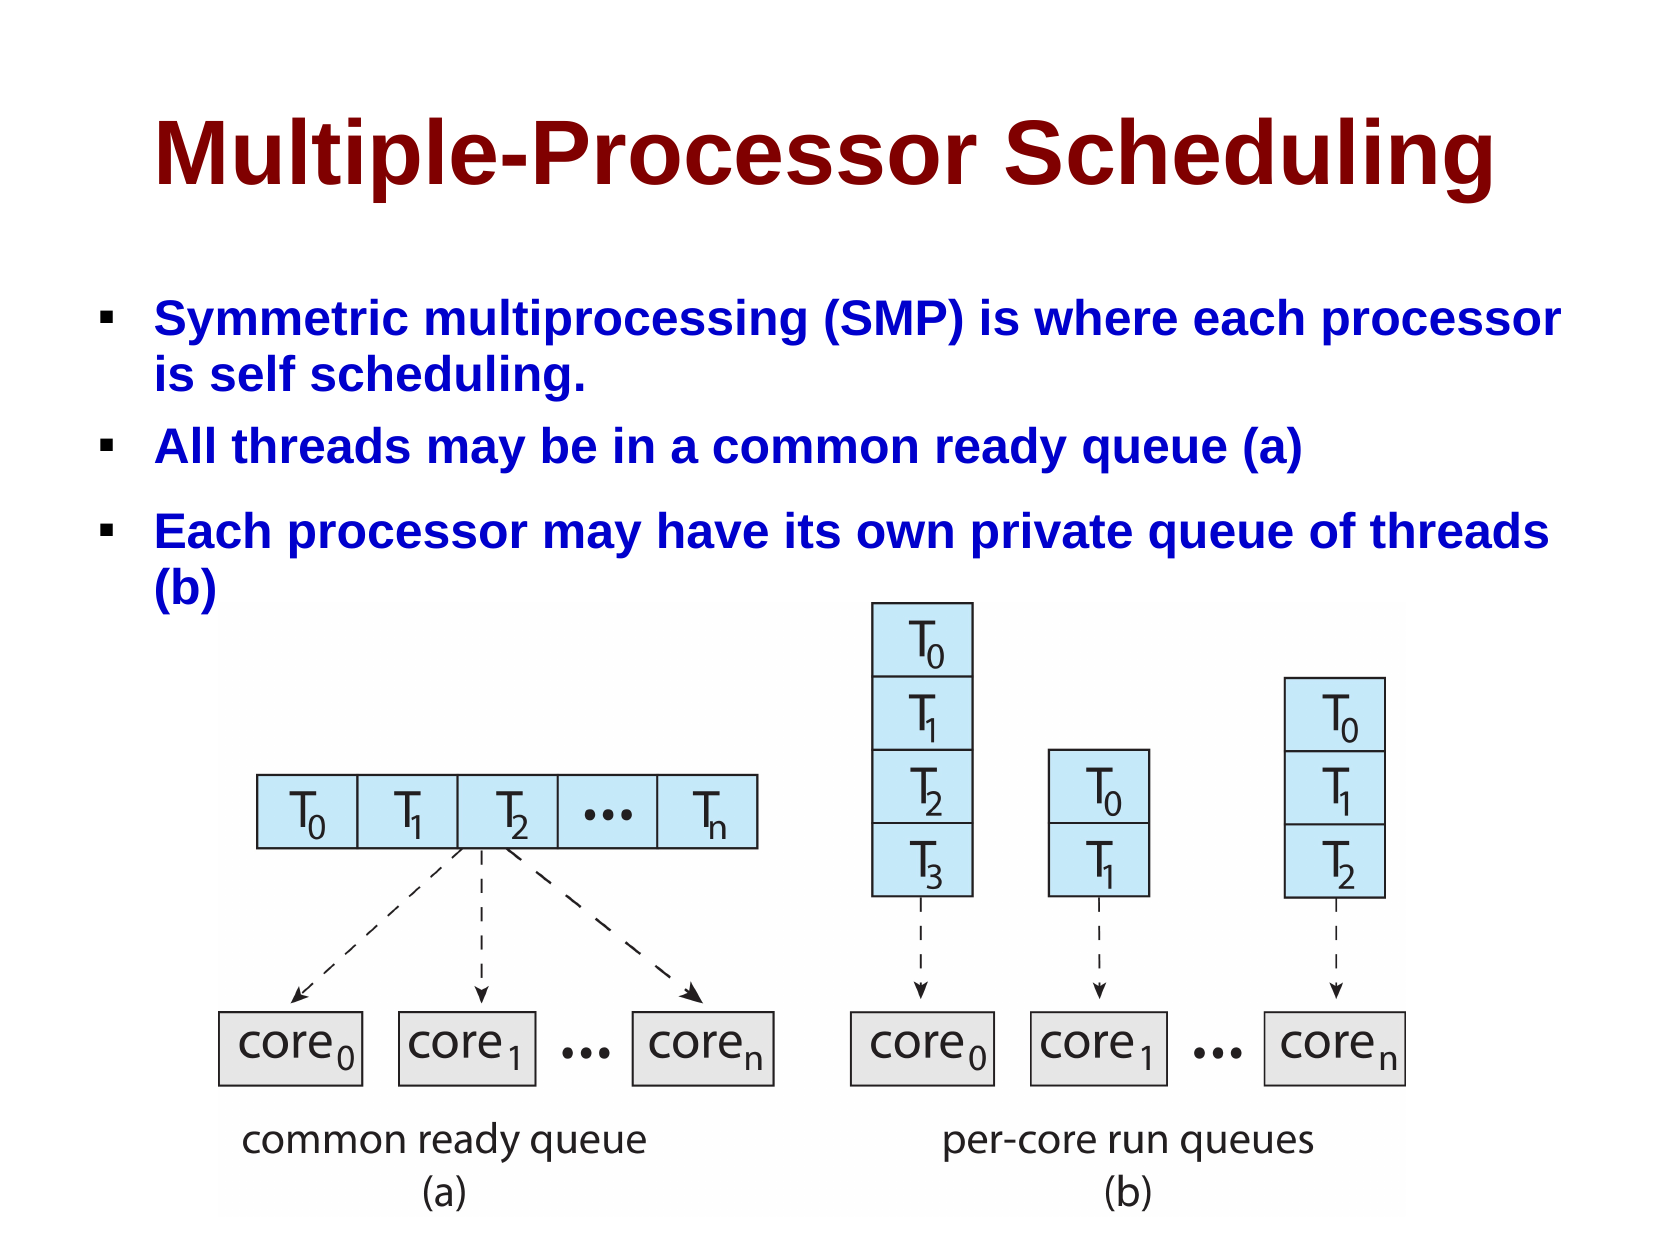

# Multiple-Processor Scheduling
Symmetric multiprocessing (SMP) is where each processor is self scheduling.
All threads may be in a common ready queue (a)
Each processor may have its own private queue of threads (b)